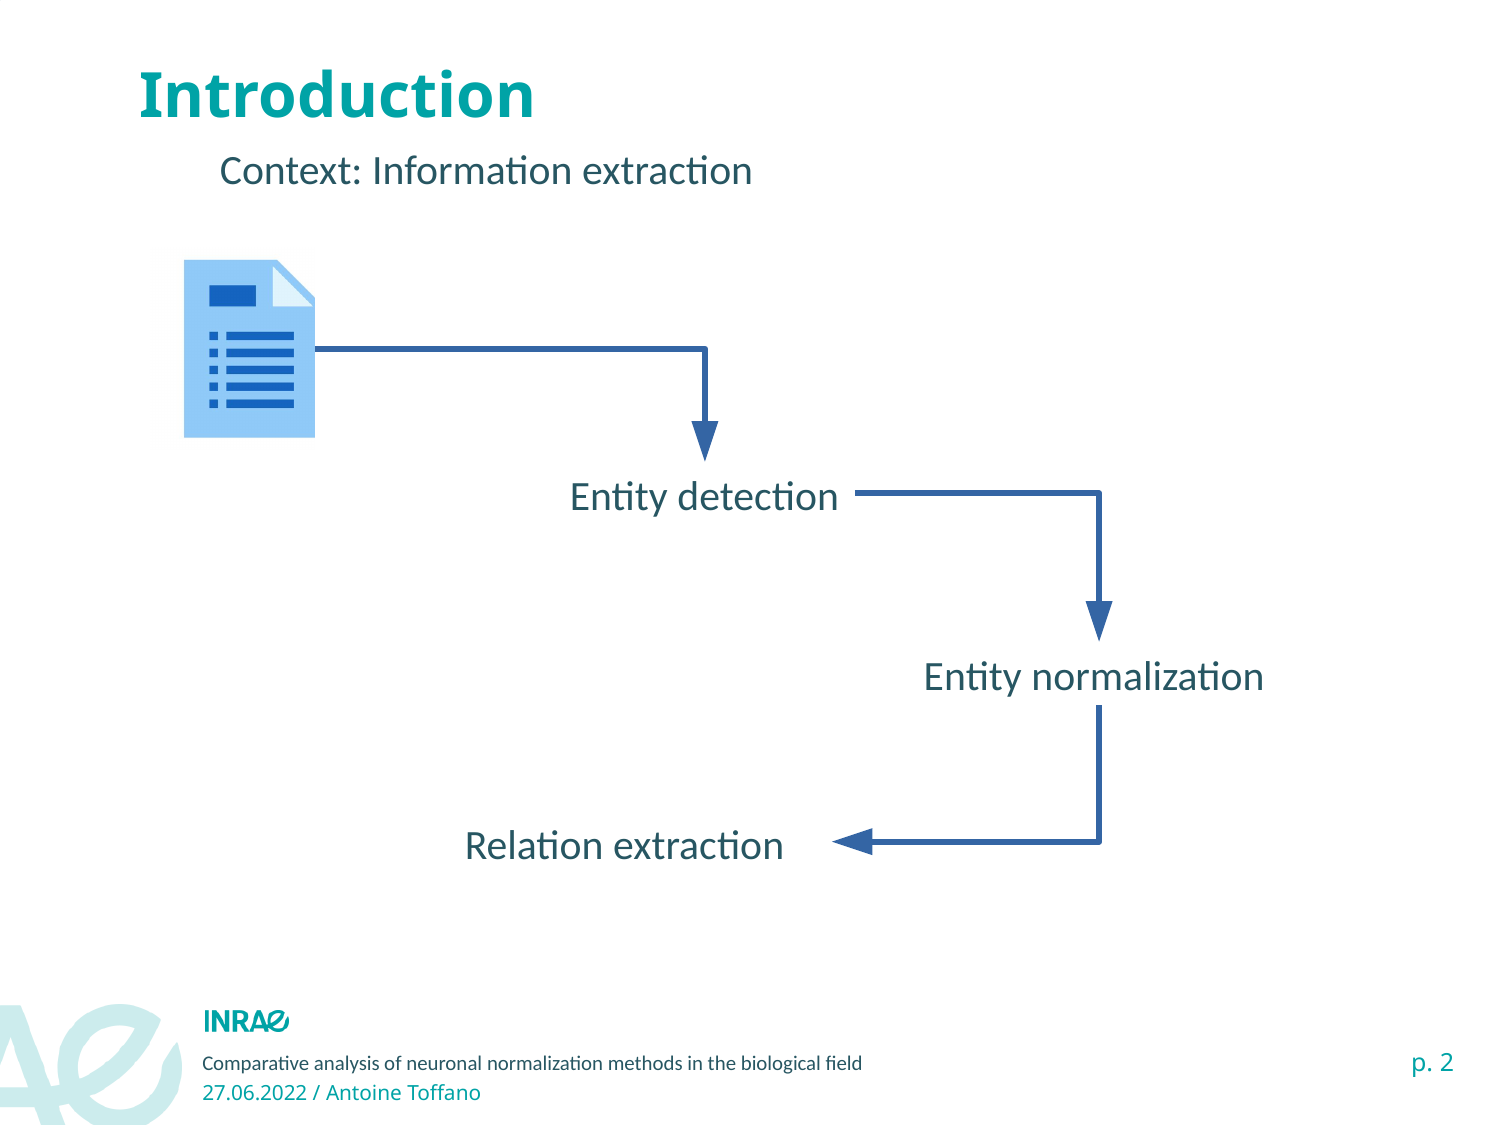

Introduction
Context: Information extraction
Entity detection
Entity normalization
Relation extraction